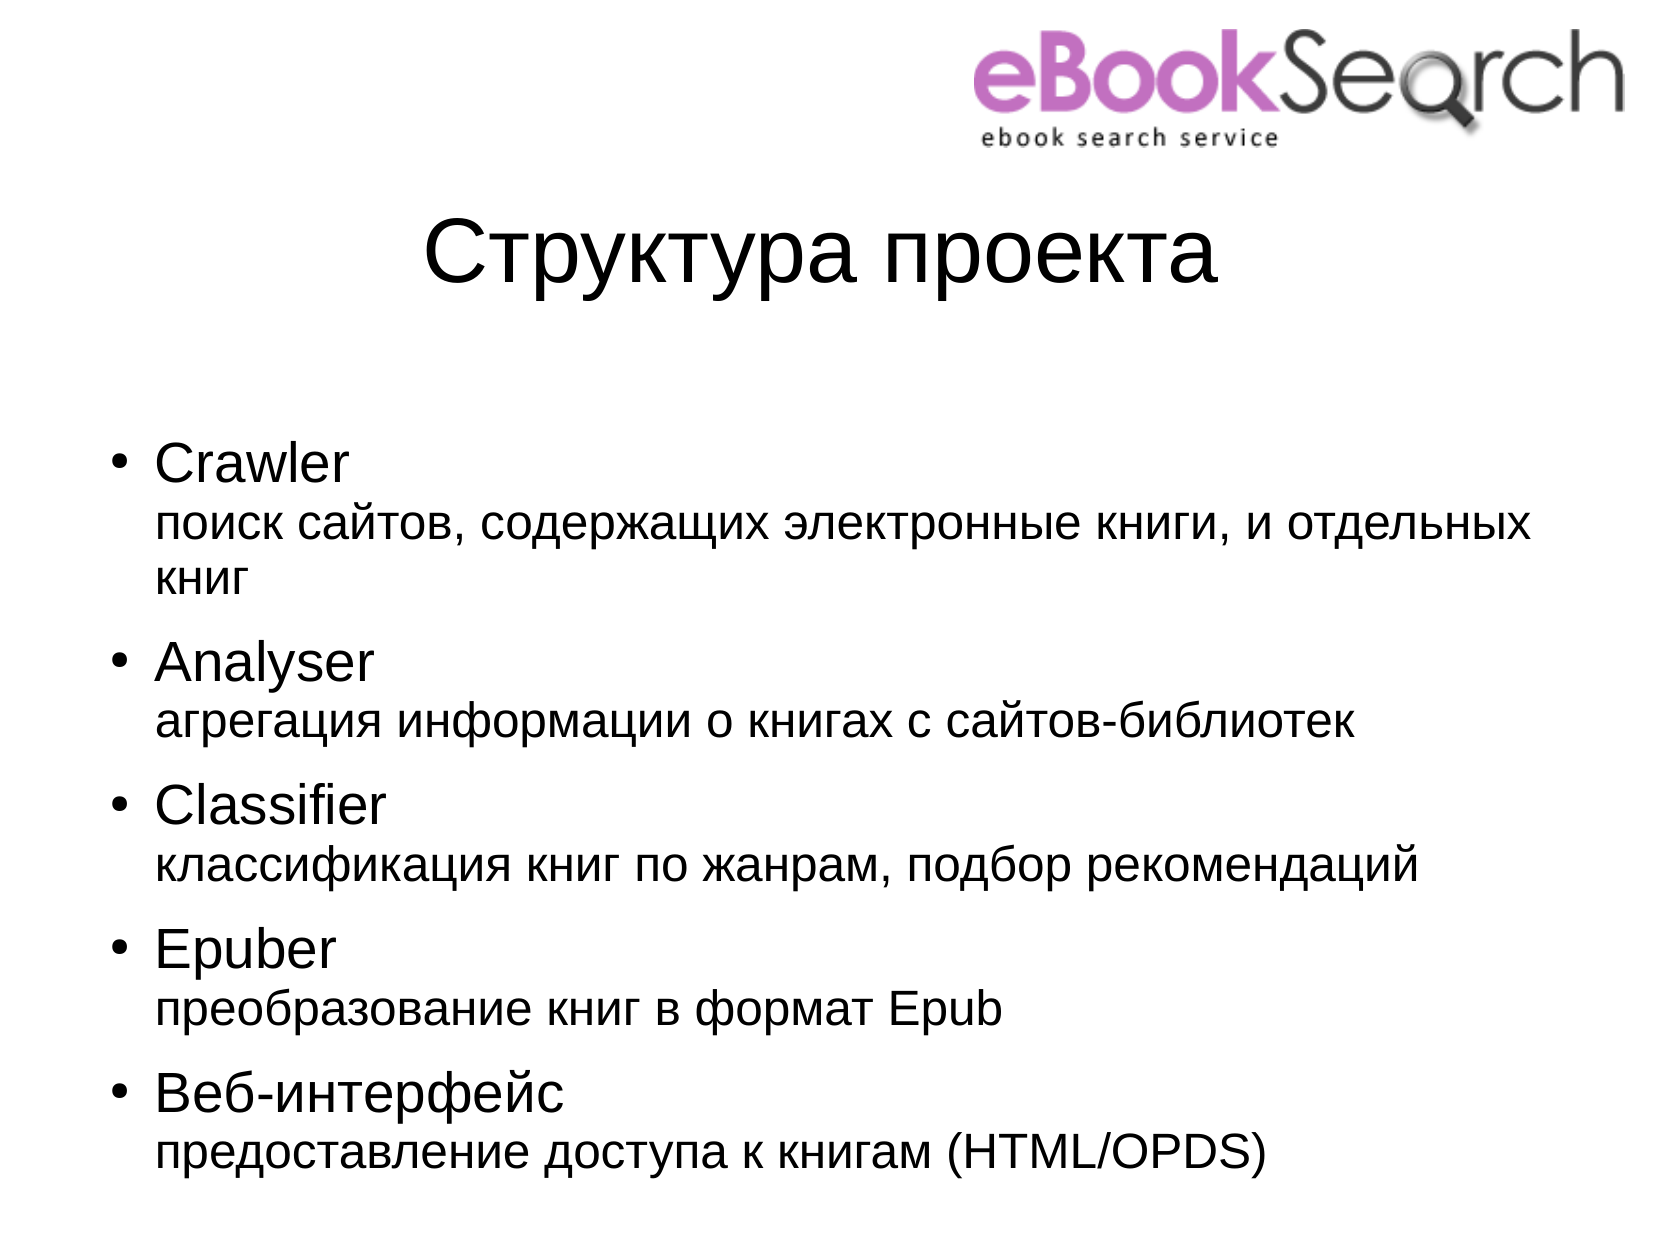

Структура проекта
# Crawler поиск сайтов, содержащих электронные книги, и отдельных книг
Analyser
агрегация информации о книгах с сайтов-библиотек
Classifier
классификация книг по жанрам, подбор рекомендаций
Epuber
преобразование книг в формат Epub
Веб-интерфейс
предоставление доступа к книгам (HTML/OPDS)